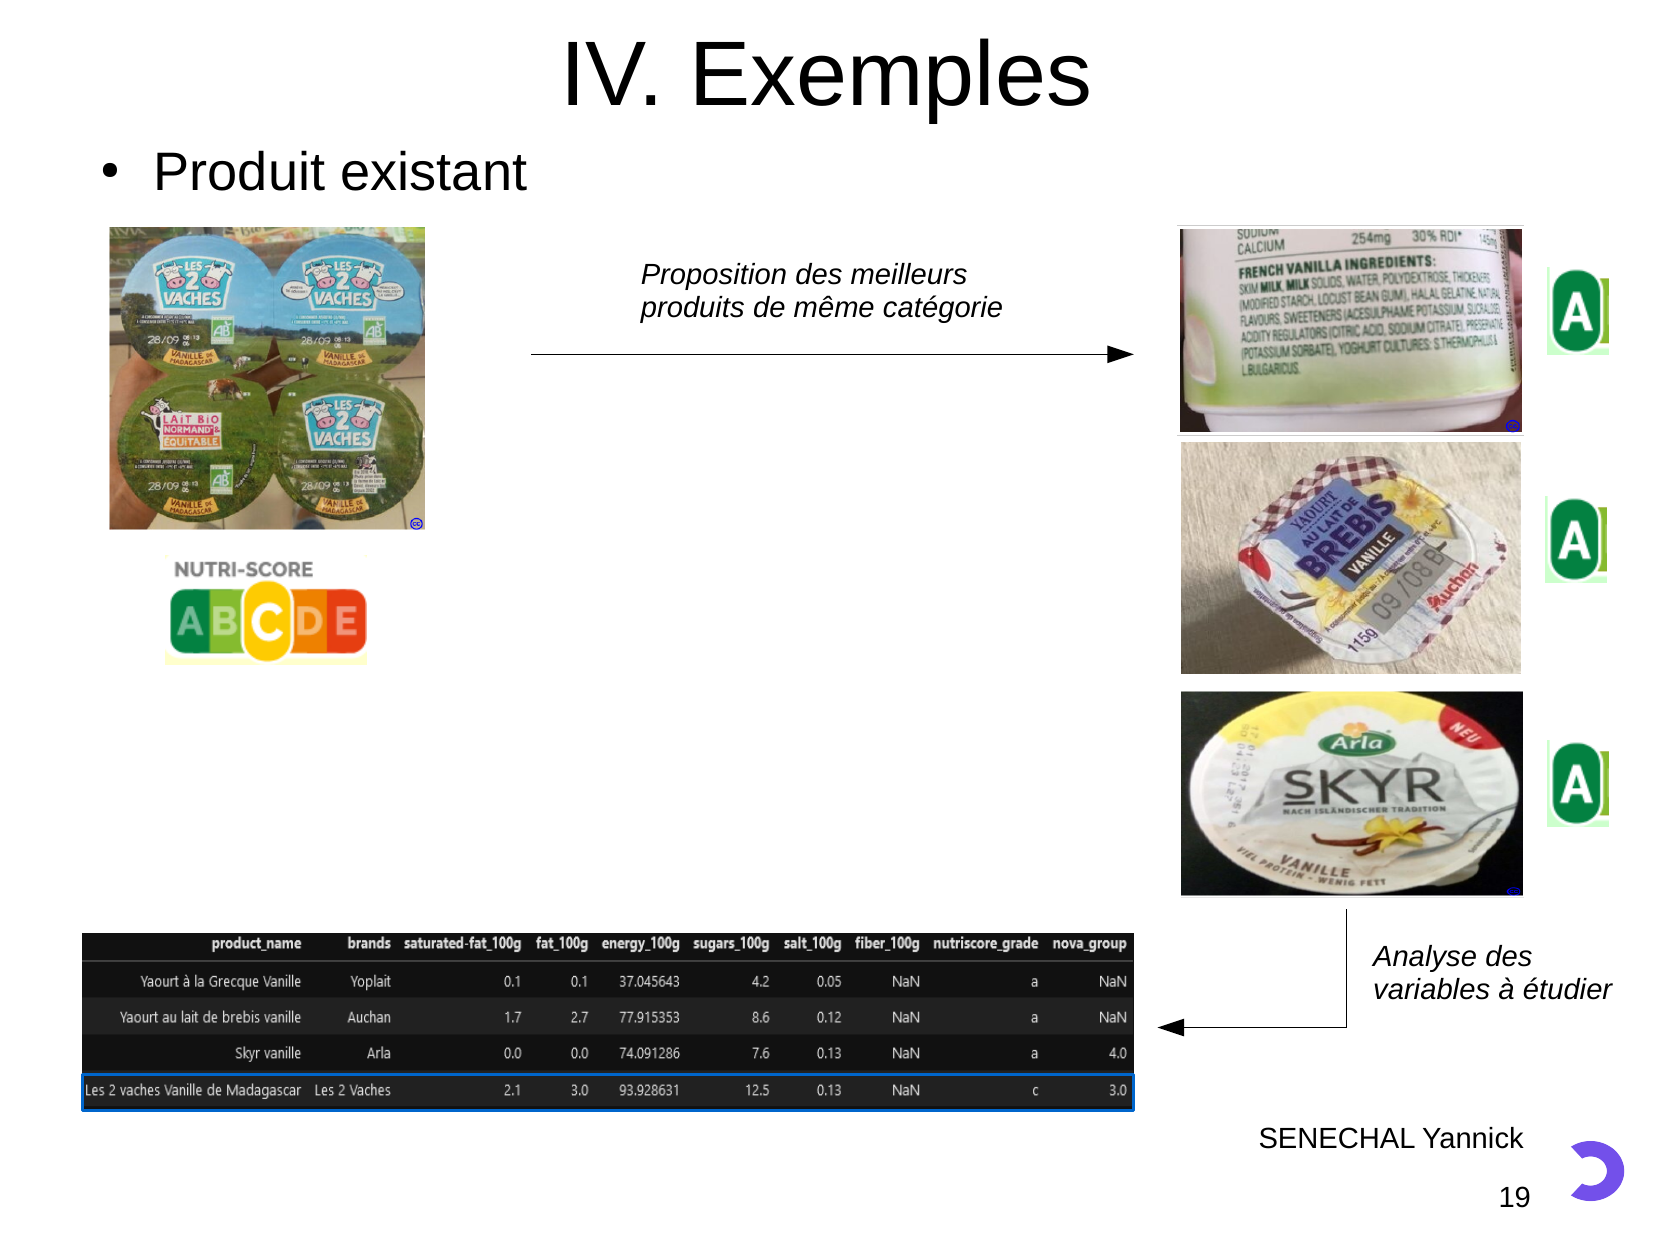

# IV. Exemples
Produit existant
Proposition des meilleurs produits de même catégorie
Analyse des variables à étudier
SENECHAL Yannick
19